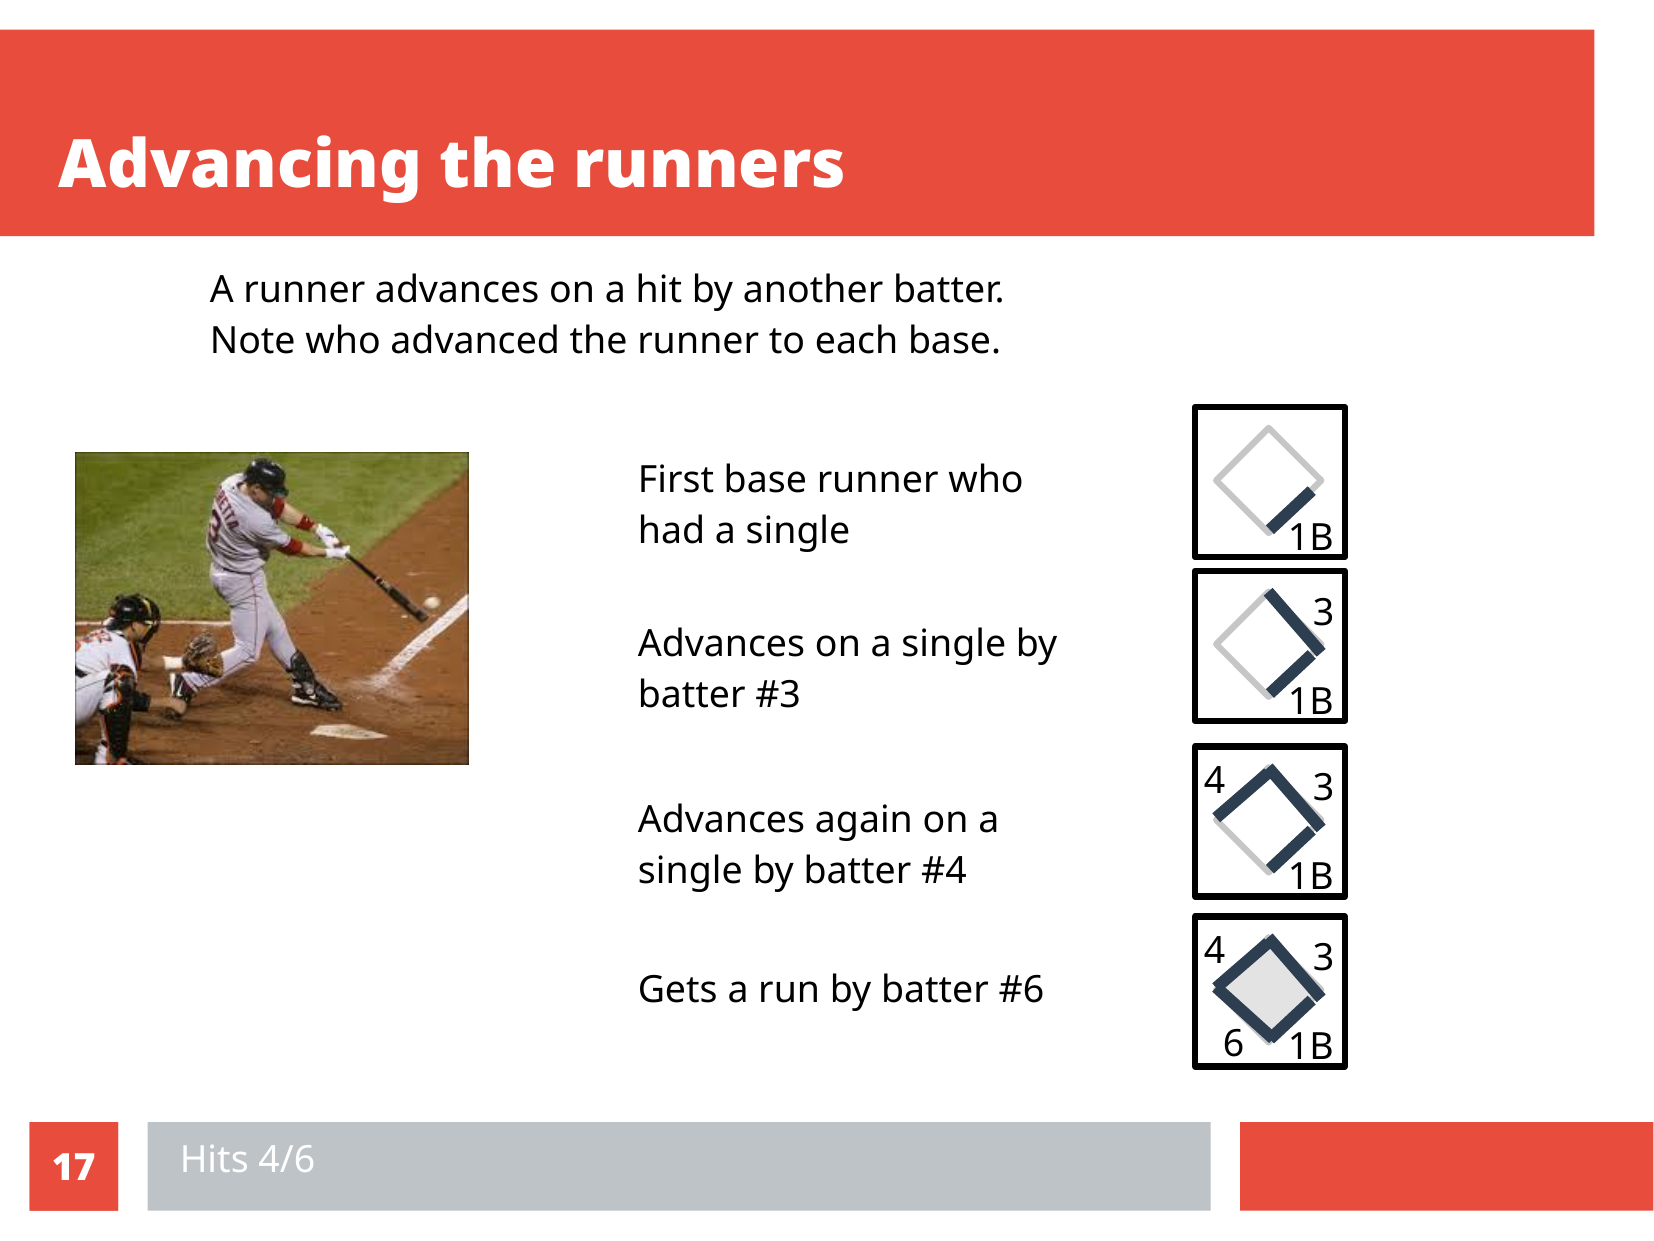

# Advancing the runners
A runner advances on a hit by another batter.
Note who advanced the runner to each base.
First base runner who had a single
1B
3
Advances on a single by batter #3
1B
4
3
Advances again on a single by batter #4
1B
4
3
Gets a run by batter #6
6
1B
17
Hits 4/6